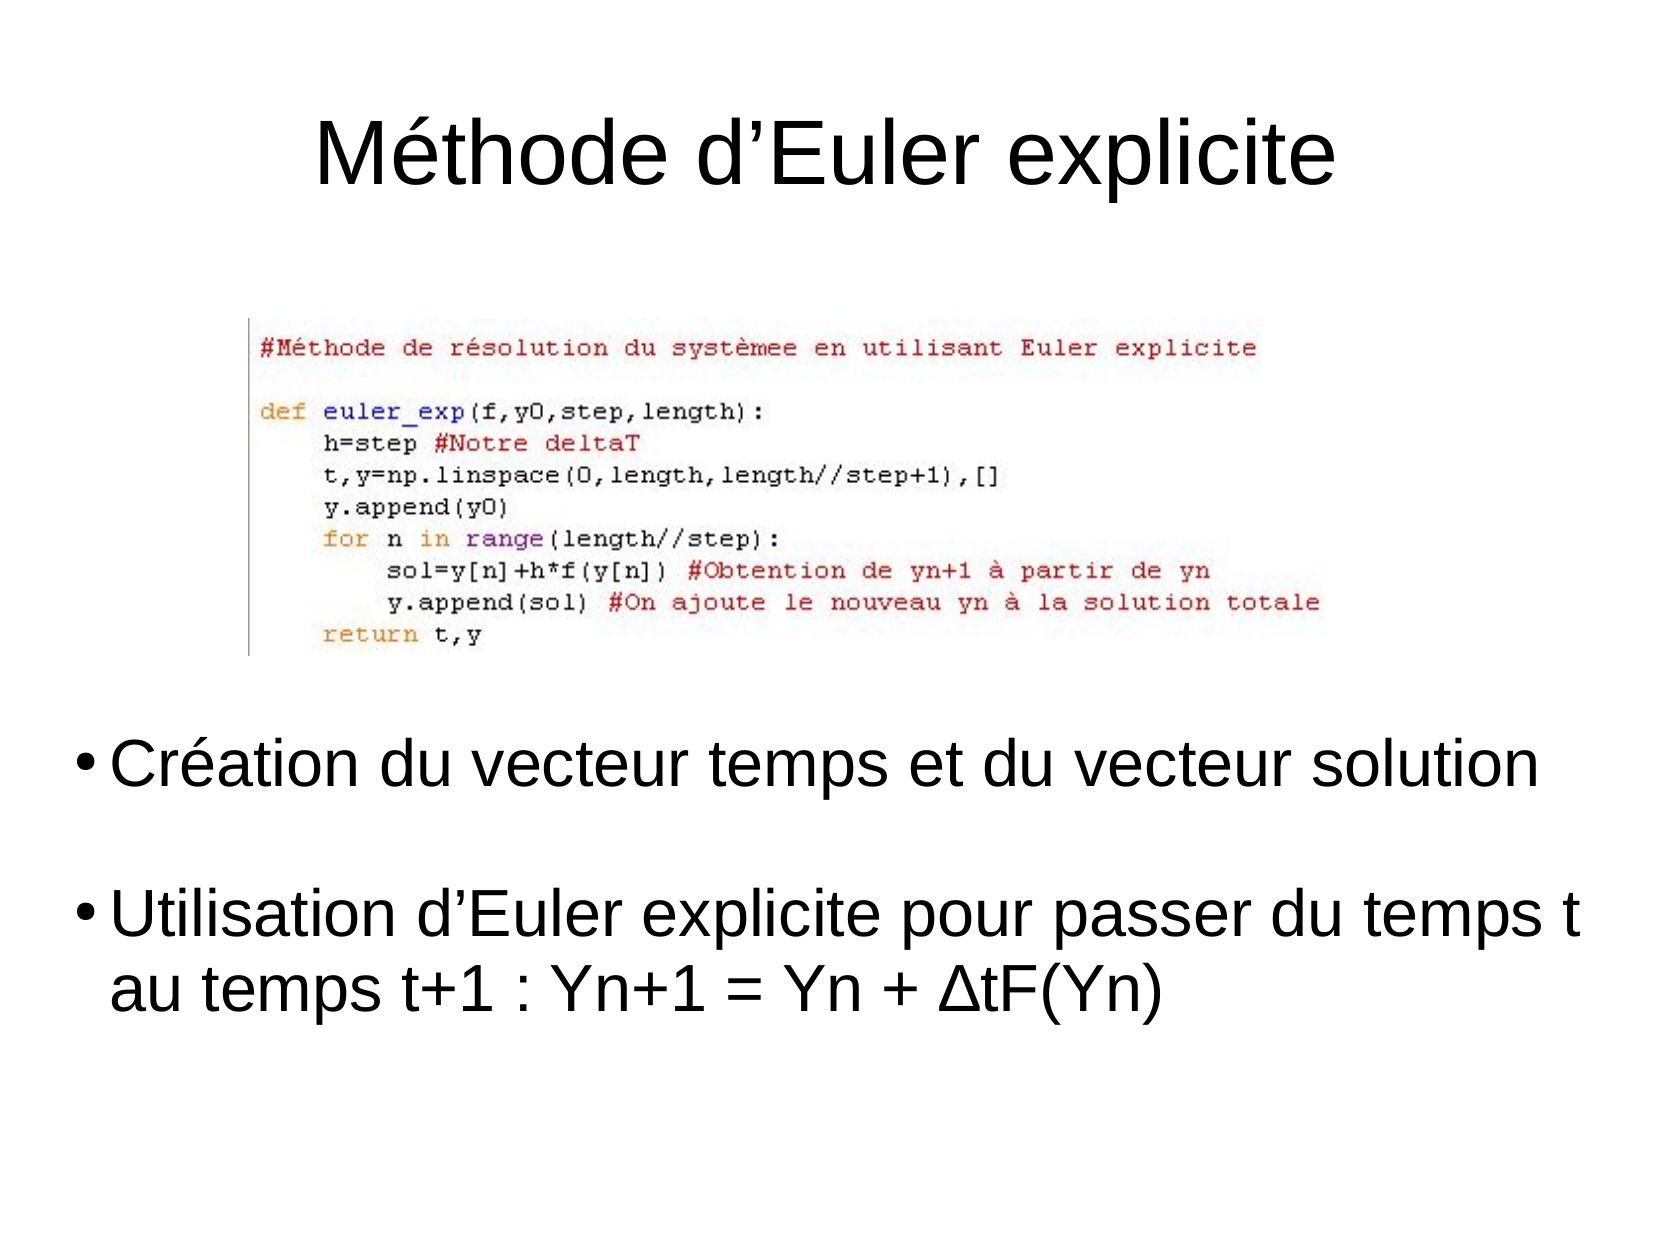

# Méthode d’Euler explicite
Création du vecteur temps et du vecteur solution
Utilisation d’Euler explicite pour passer du temps t au temps t+1 : Yn+1 = Yn + ∆tF(Yn)